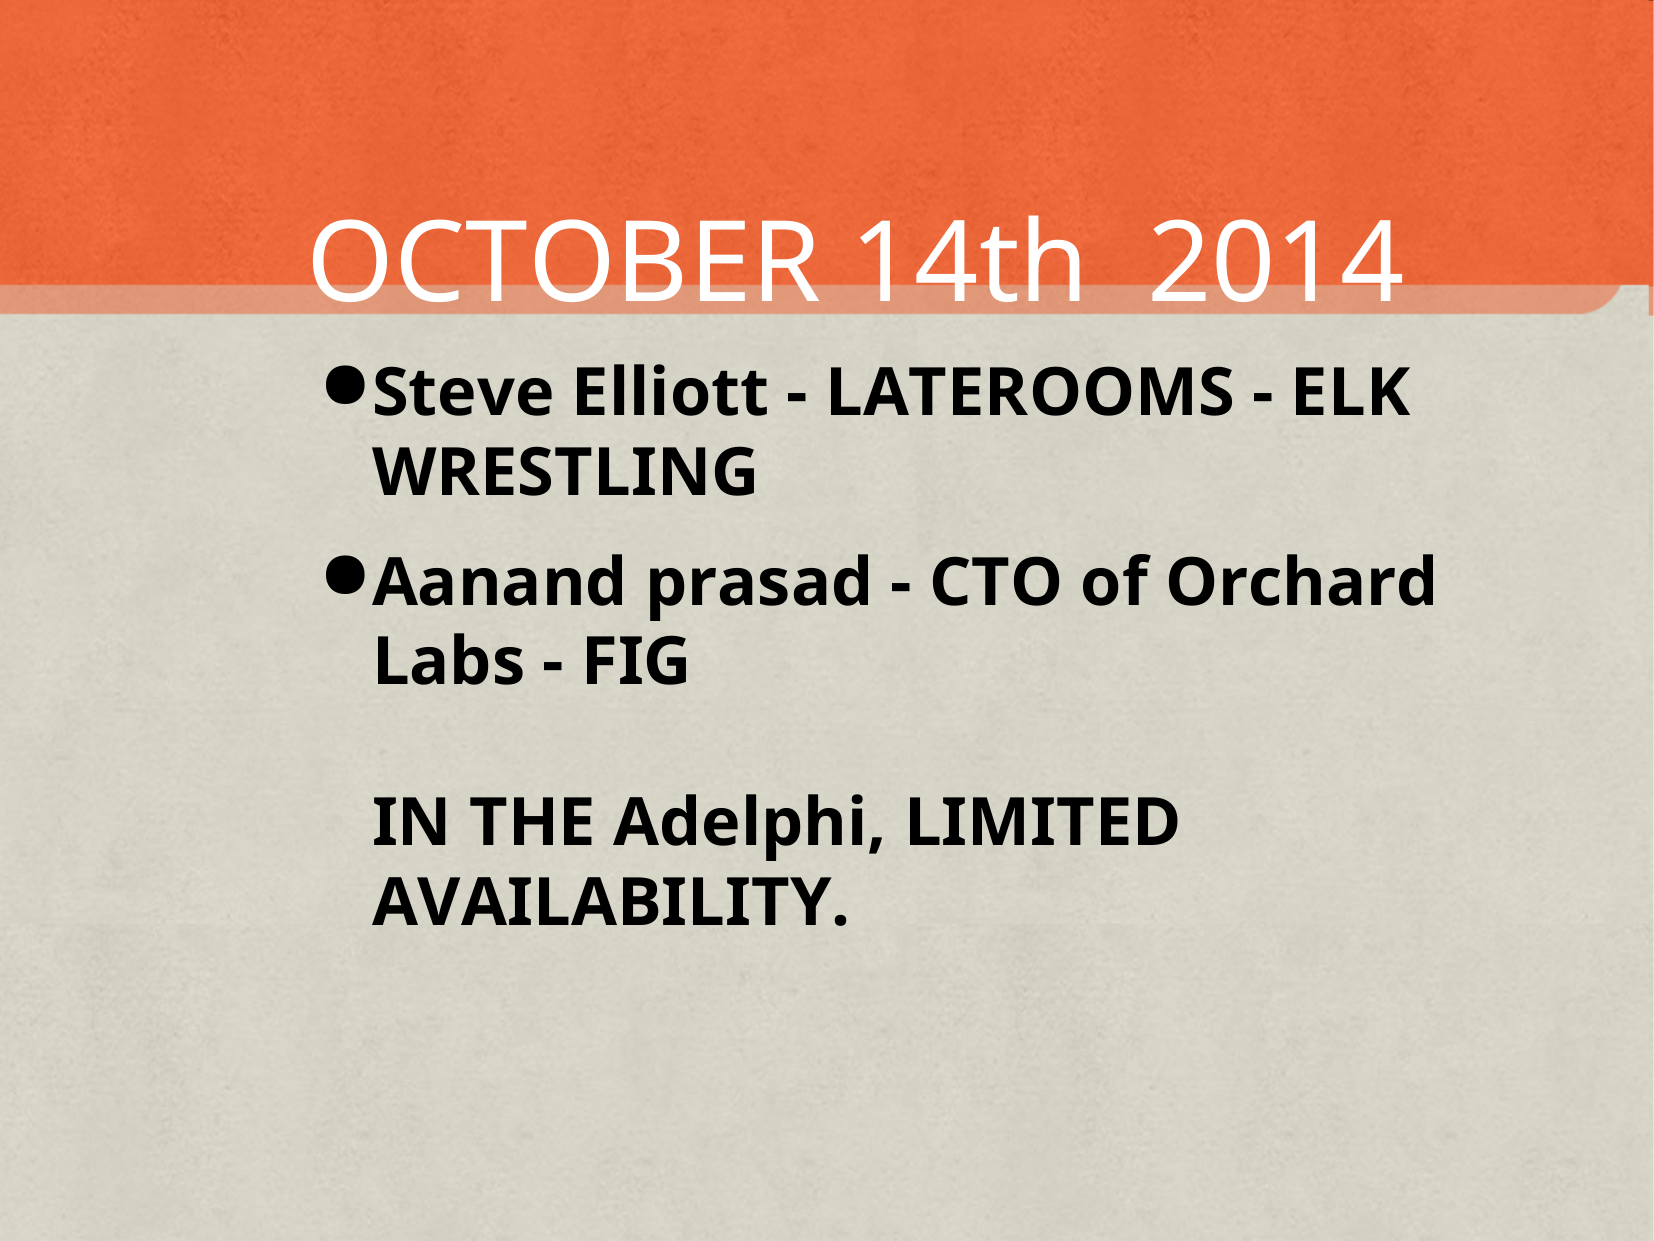

# OCTOBER 14th 2014
Steve Elliott - LATEROOMS - ELK WRESTLING
Aanand prasad - CTO of Orchard Labs - FIG
IN THE Adelphi, LIMITED AVAILABILITY.